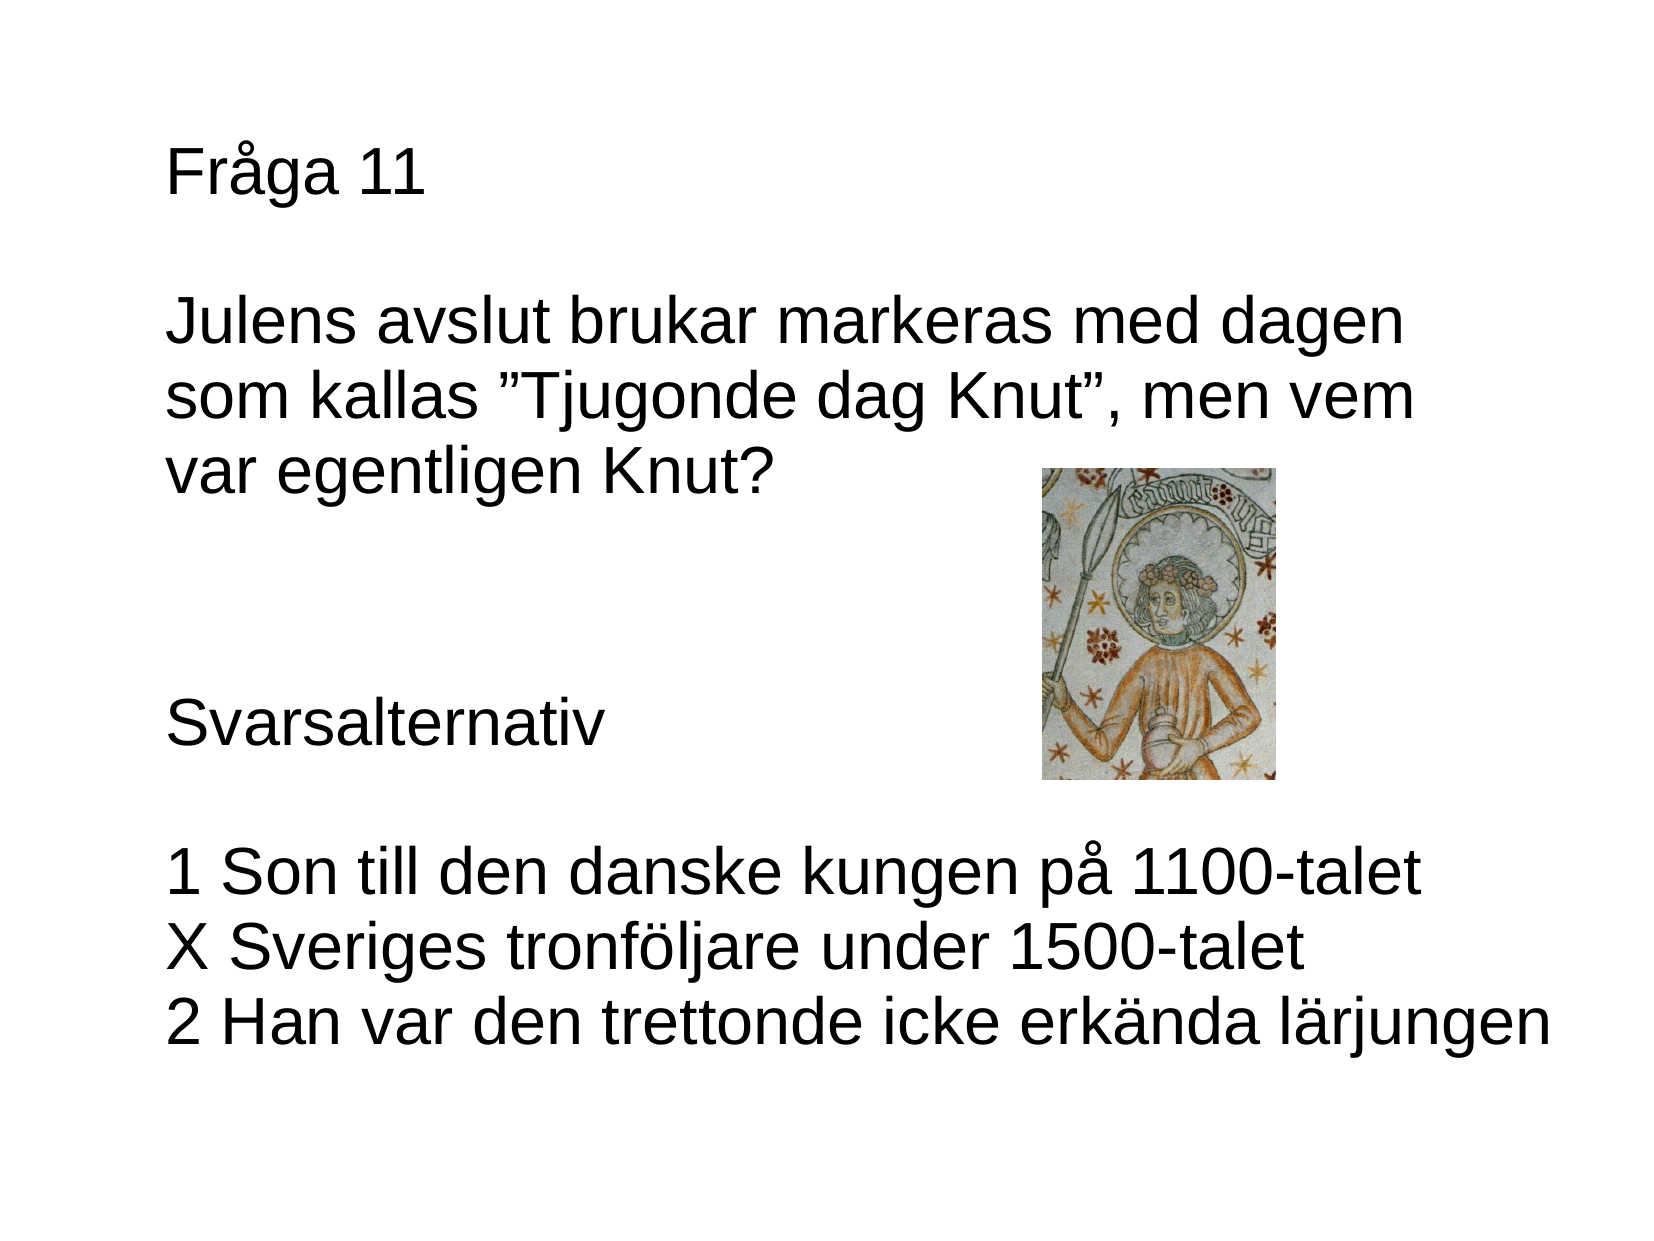

# Fråga 11
Julens avslut brukar markeras med dagen som kallas ”Tjugonde dag Knut”, men vem var egentligen Knut?
Svarsalternativ
1 Son till den danske kungen på 1100-talet
X Sveriges tronföljare under 1500-talet
2 Han var den trettonde icke erkända lärjungen